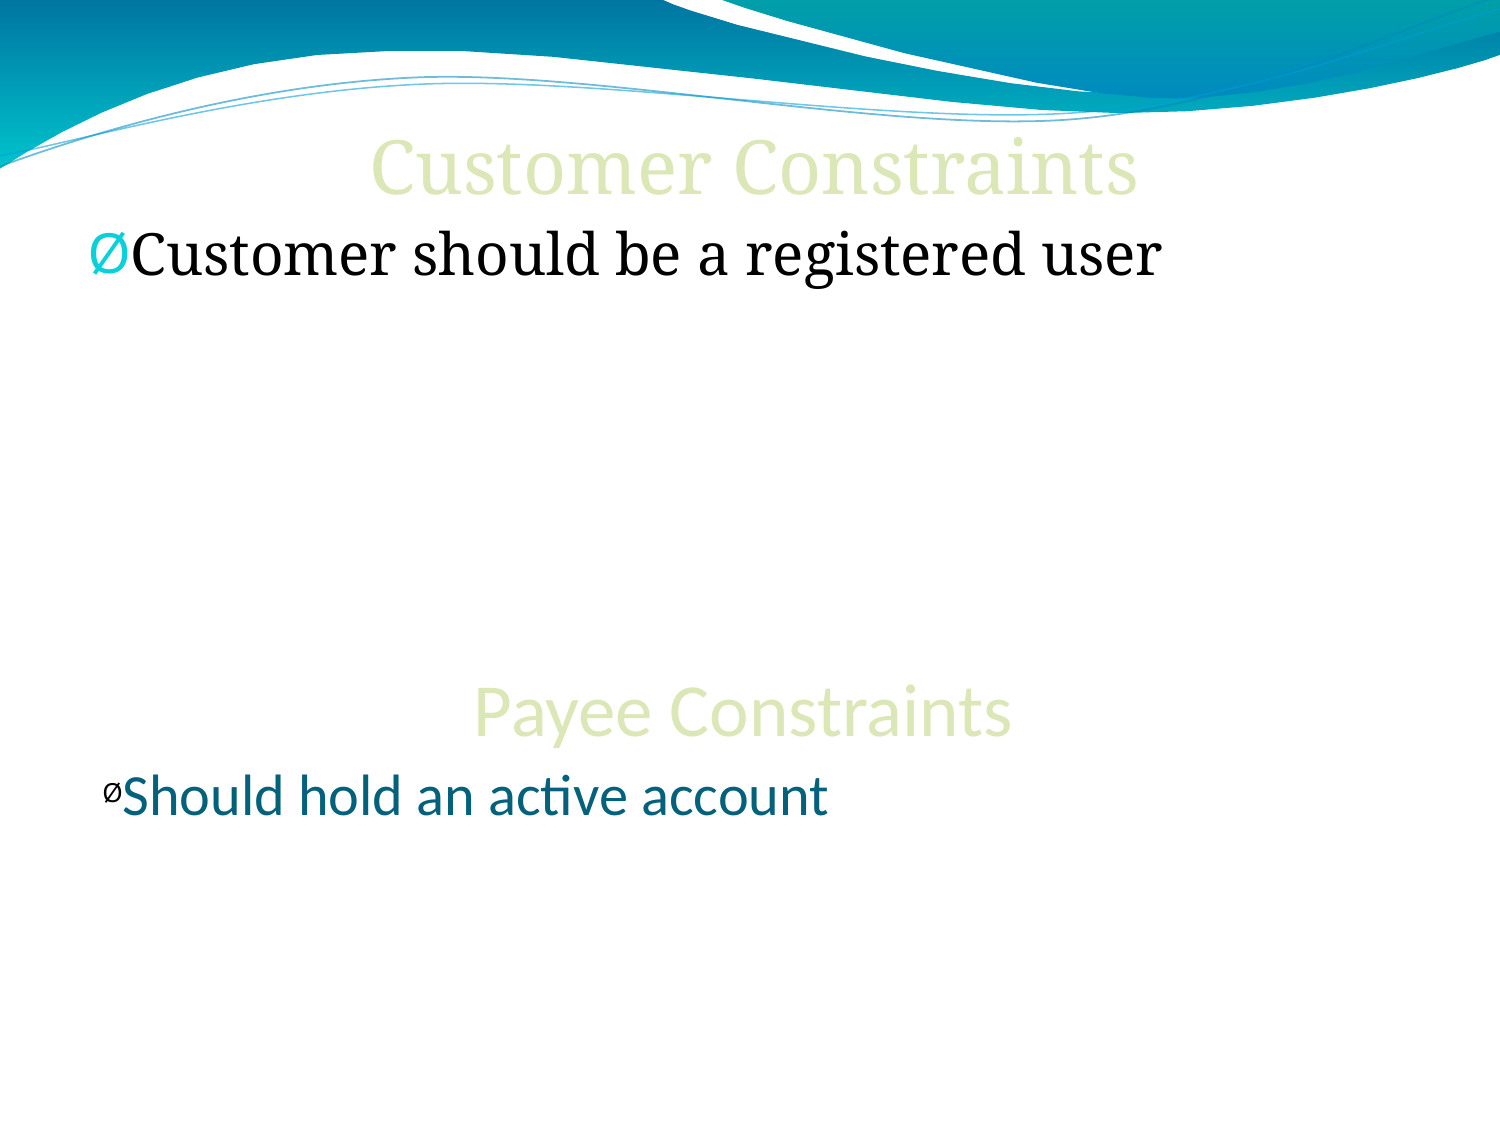

Customer Constraints
Customer should be a registered user
# Payee Constraints
Should hold an active account